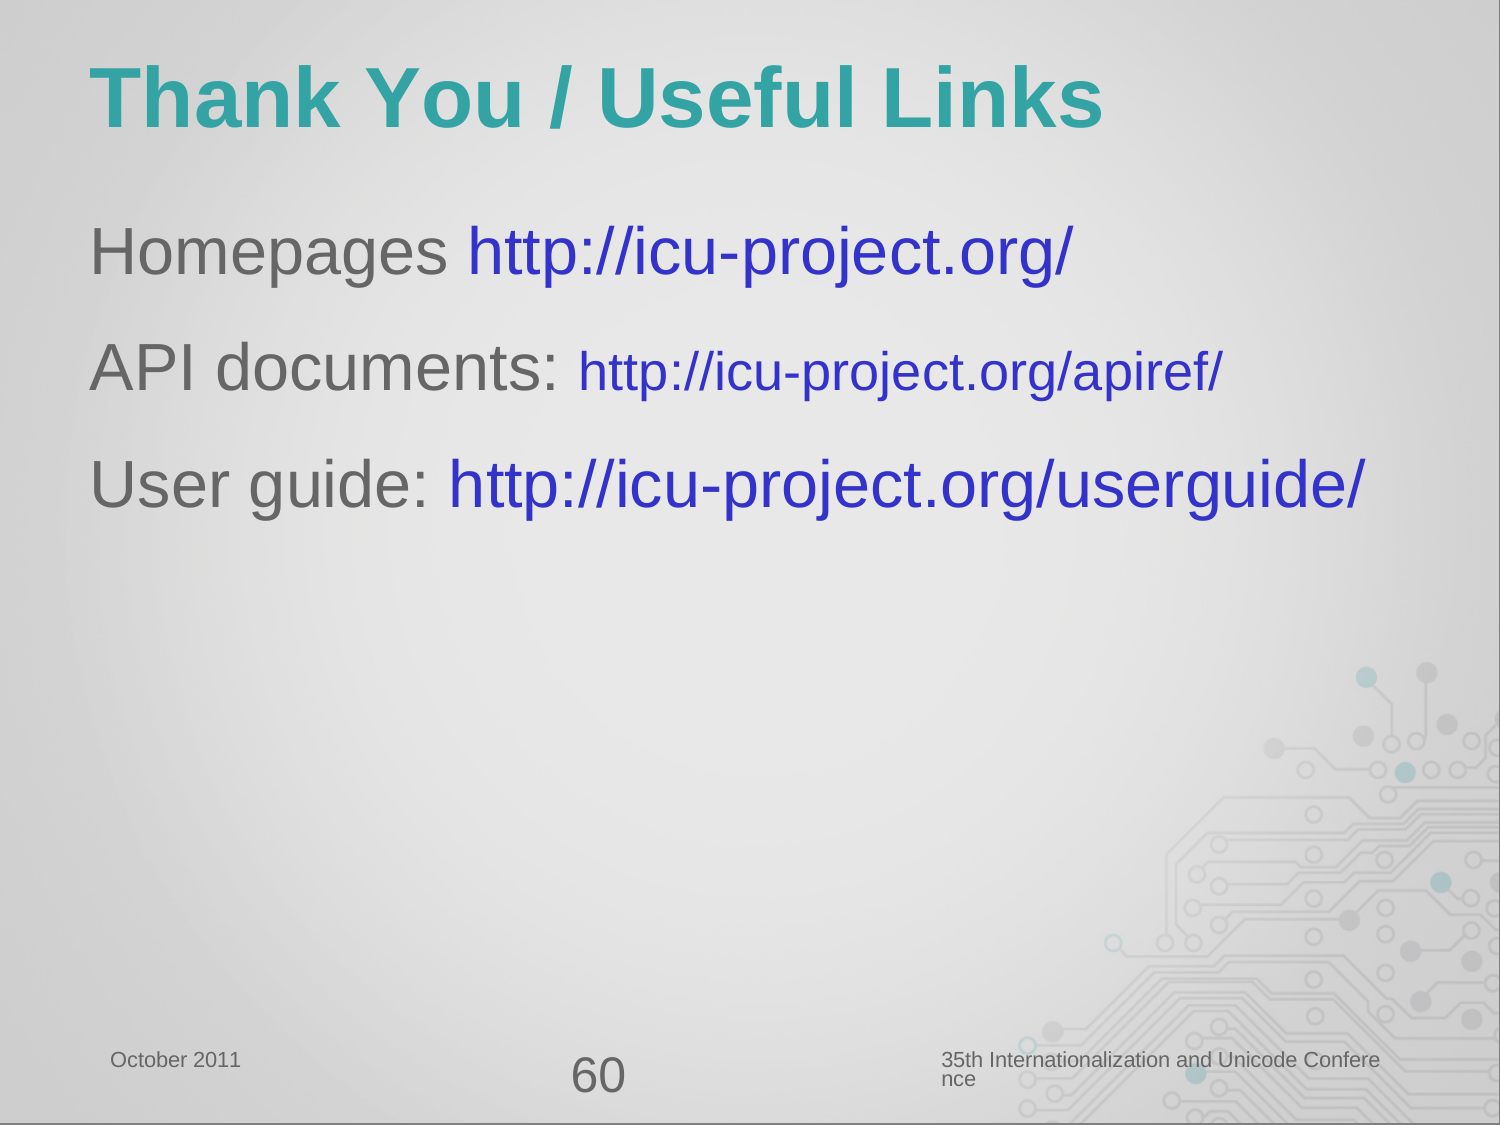

# Thank You / Useful Links
Homepages http://icu-project.org/
API documents: http://icu-project.org/apiref/
User guide: http://icu-project.org/userguide/
October 2011
60
35th Internationalization and Unicode Conference